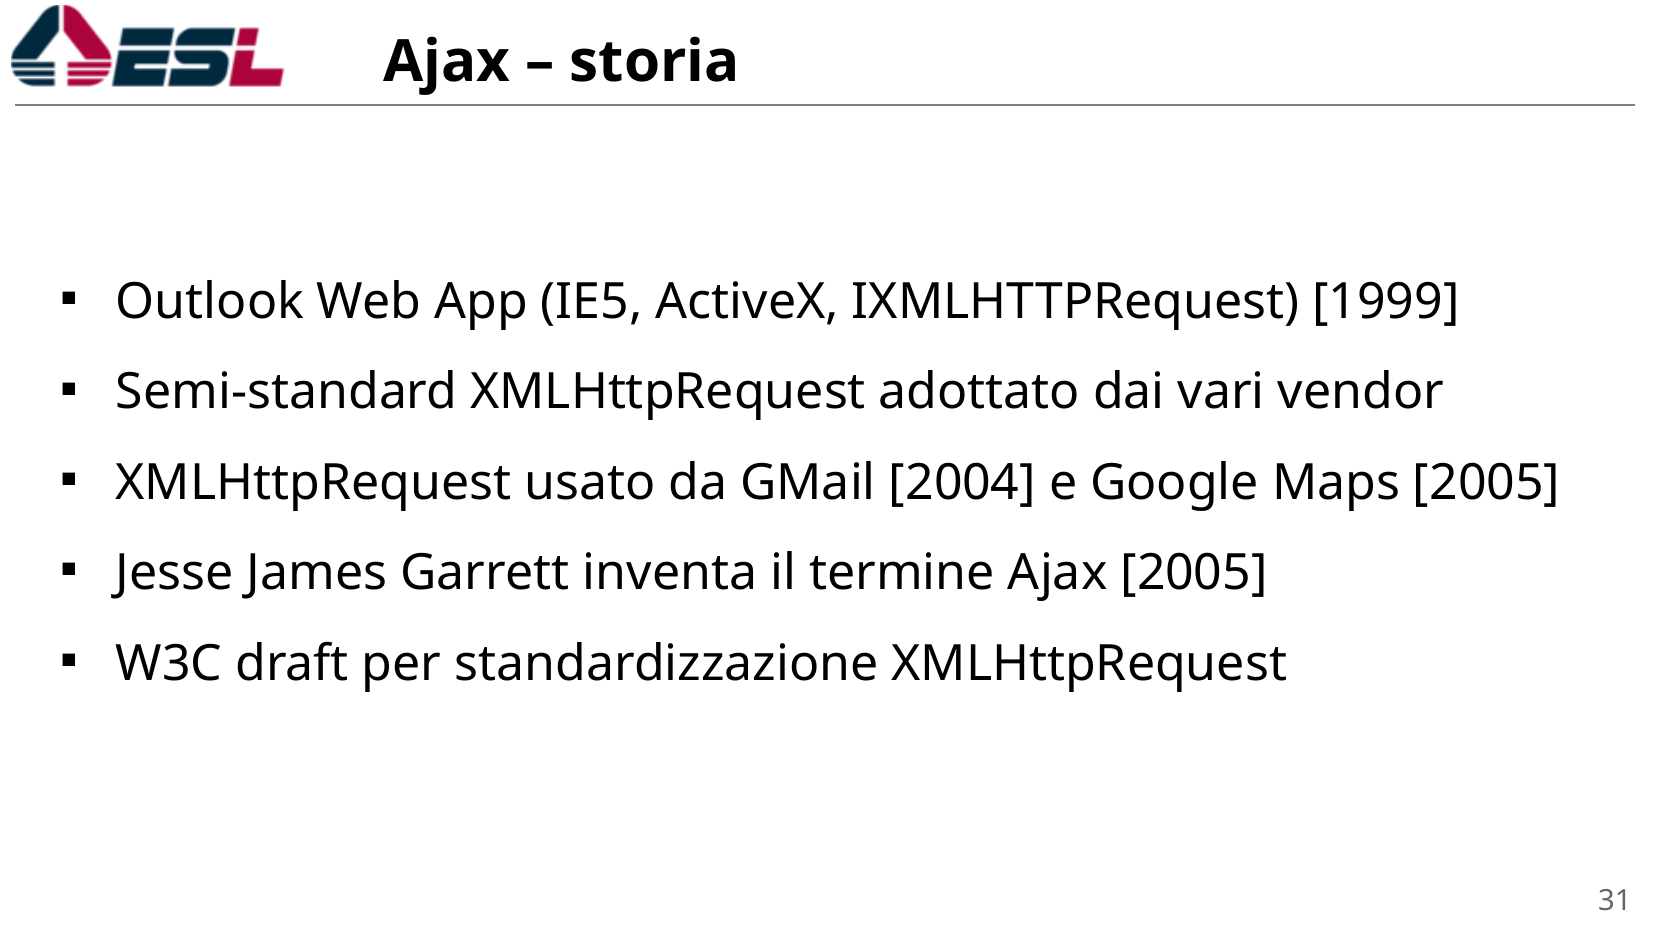

# Ajax – storia
Outlook Web App (IE5, ActiveX, IXMLHTTPRequest) [1999]
Semi-standard XMLHttpRequest adottato dai vari vendor
XMLHttpRequest usato da GMail [2004] e Google Maps [2005]
Jesse James Garrett inventa il termine Ajax [2005]
W3C draft per standardizzazione XMLHttpRequest